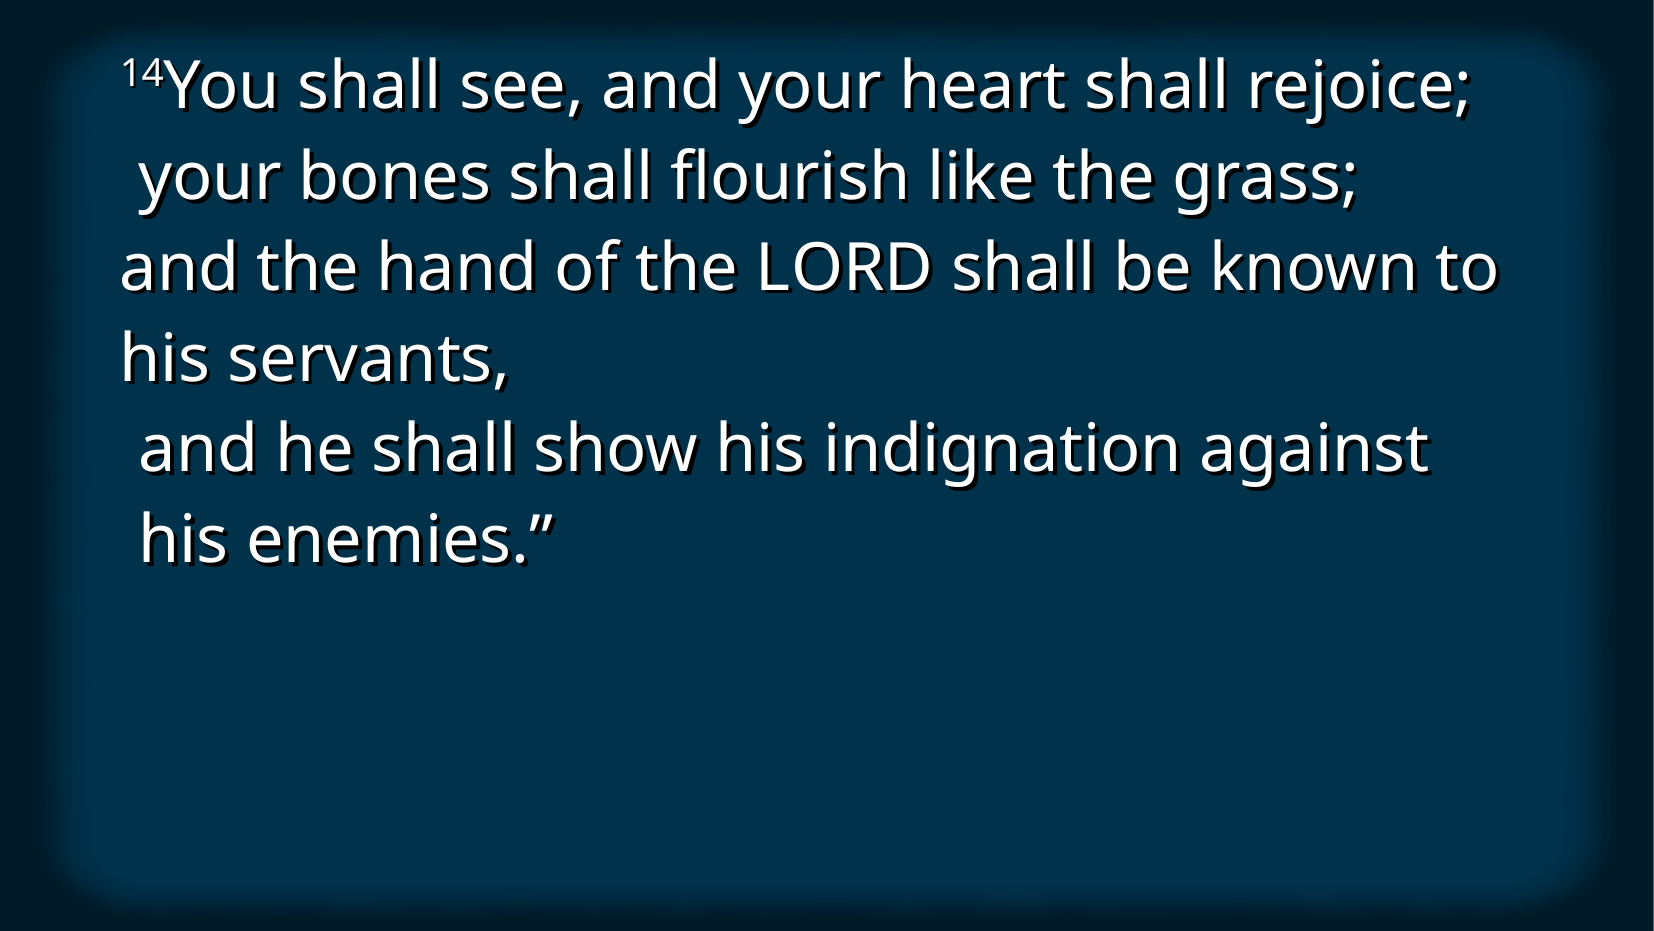

14You shall see, and your heart shall rejoice;
your bones shall flourish like the grass;
and the hand of the LORD shall be known to his servants,
and he shall show his indignation against his enemies.”